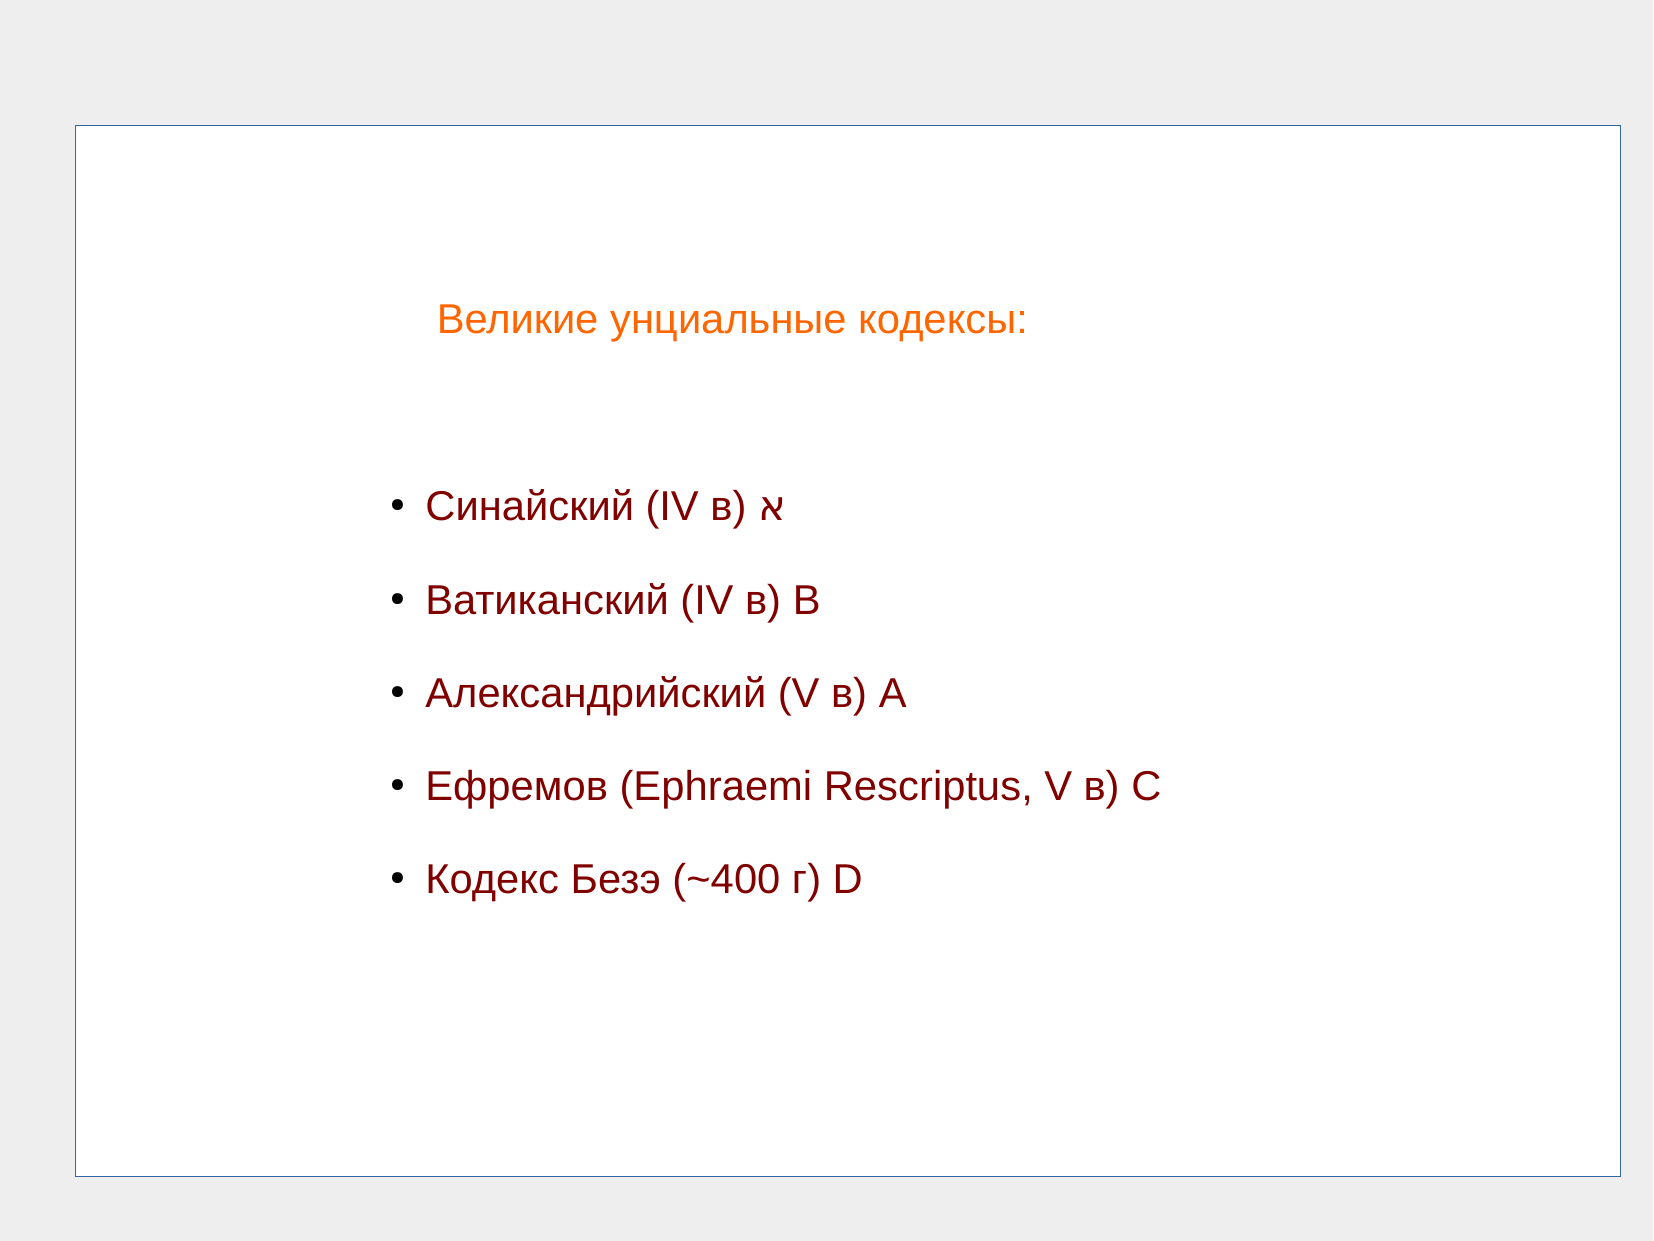

# Великие унциальные кодексы:
Синайский (IV в) א
Ватиканский (IV в) B
Александрийский (V в) A
Ефремов (Ephraemi Rescriptus, V в) C
Кодекс Безэ (~400 г) D